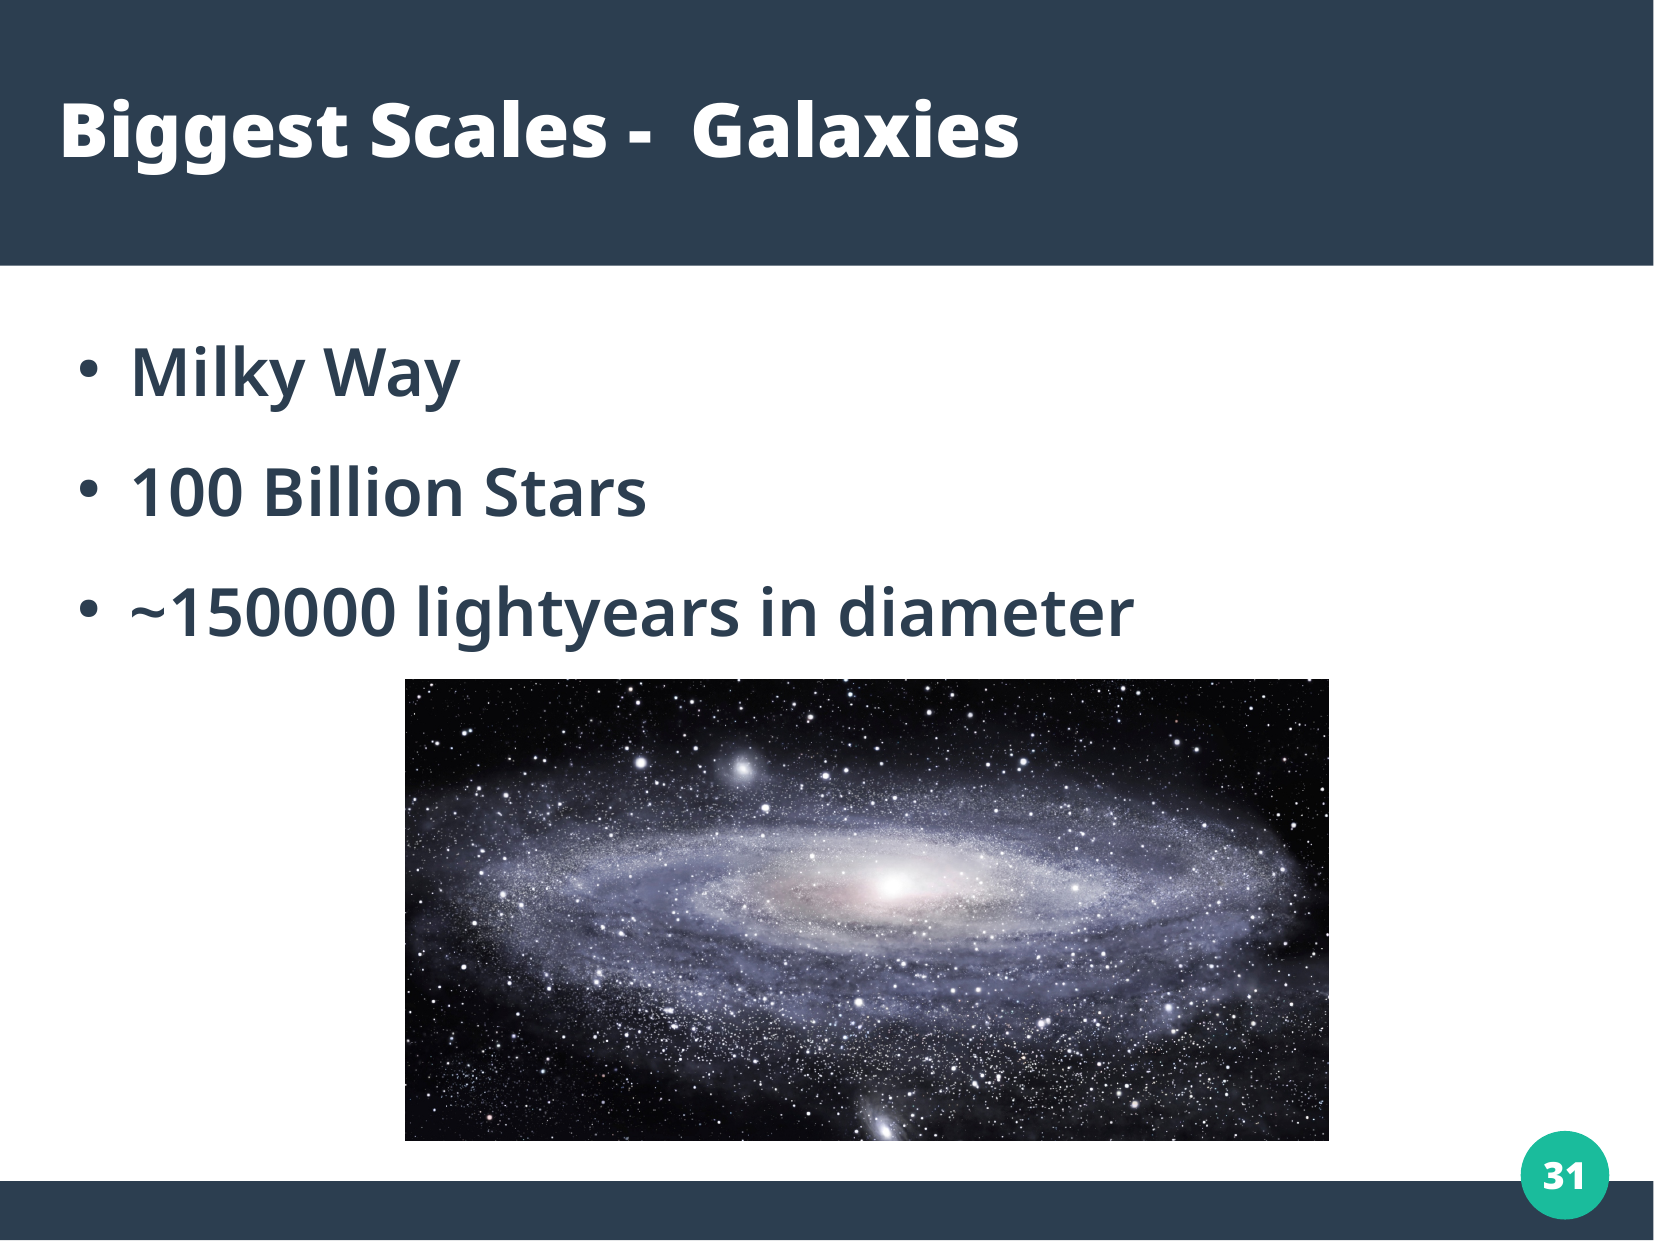

# Biggest Scales - Galaxies
Milky Way
100 Billion Stars
~150000 lightyears in diameter
31